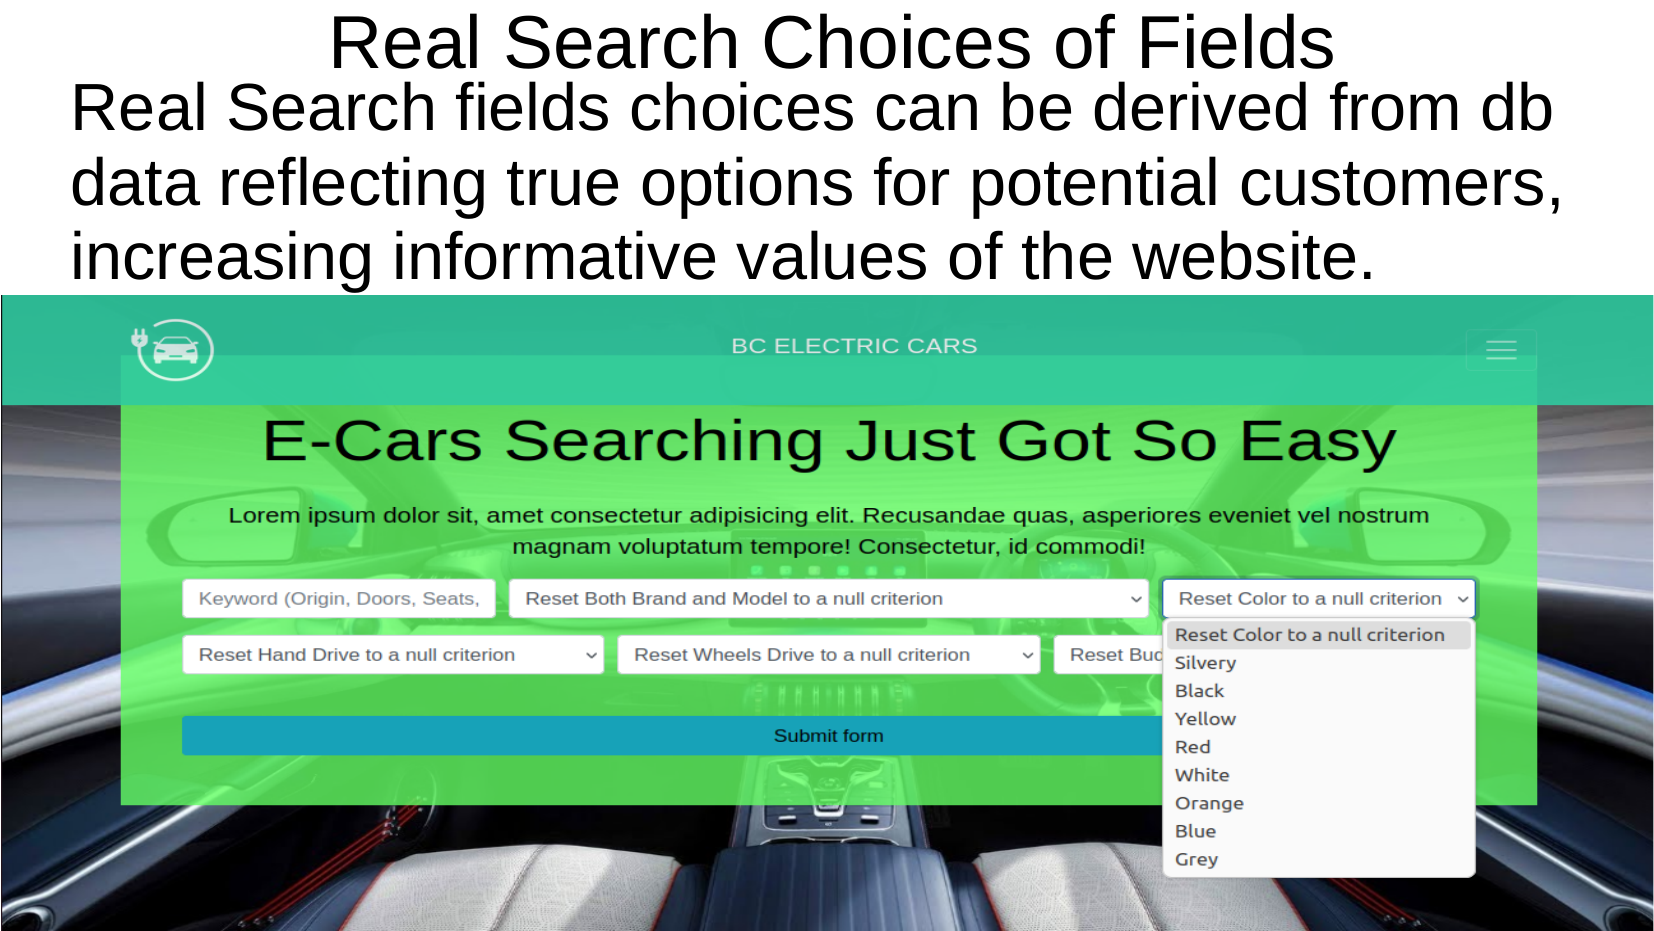

# Real Search Choices of Fields
Real Search fields choices can be derived from db data reflecting true options for potential customers, increasing informative values of the website.